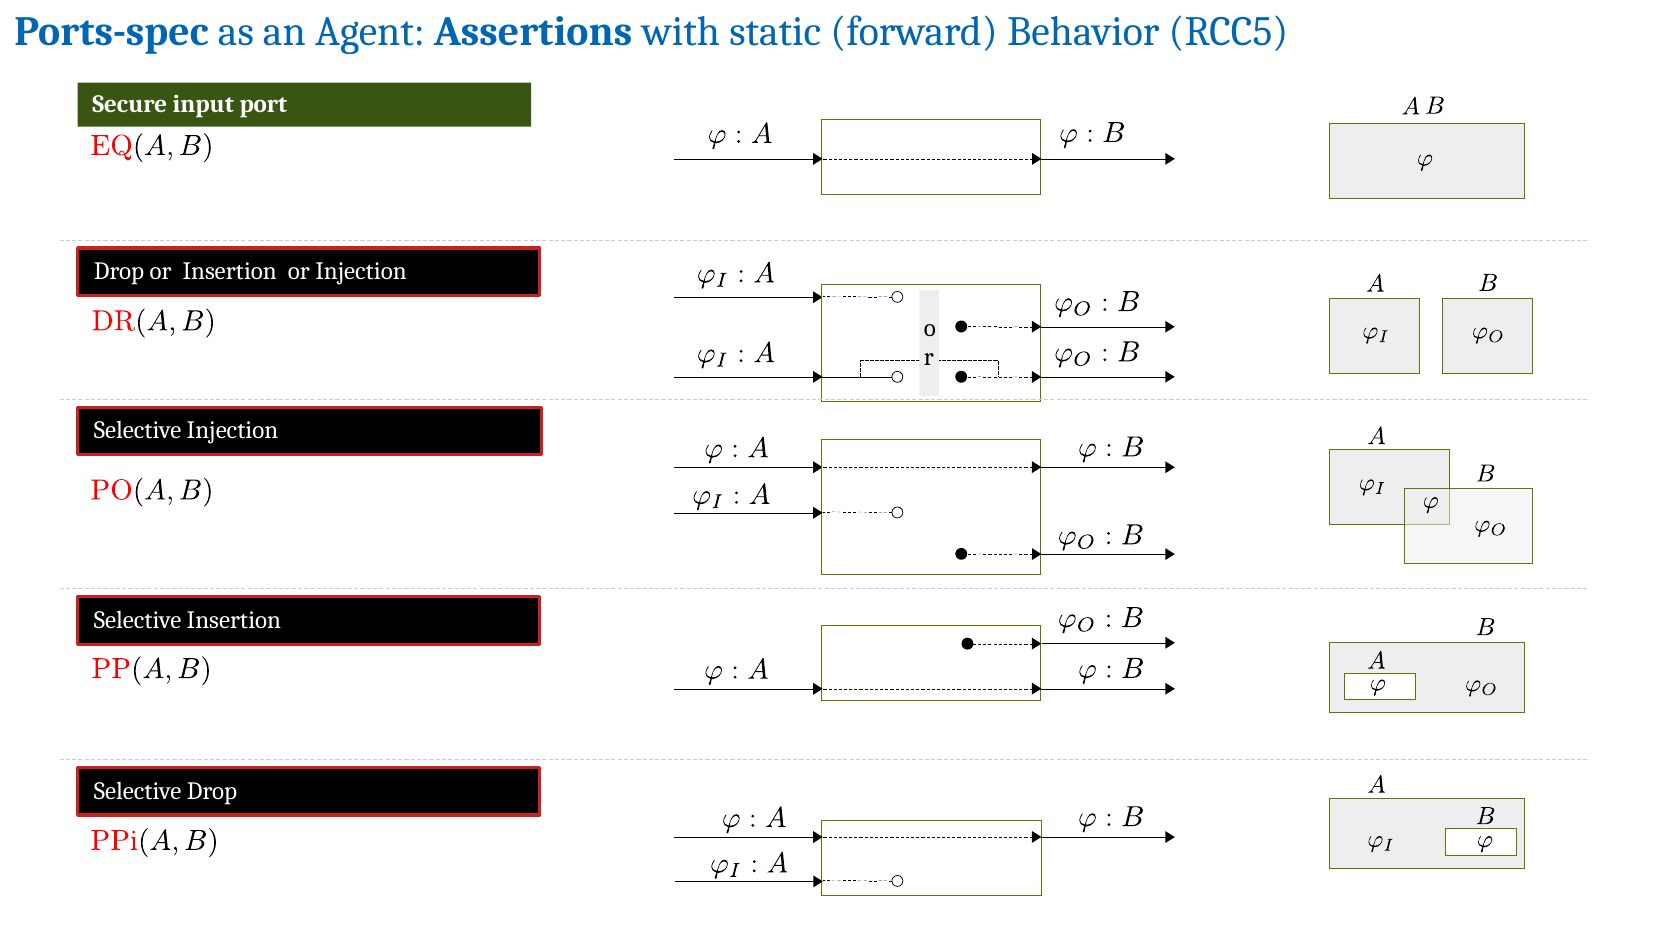

or
Ports-spec as an Agent: Assertions with static (forward) Behavior (RCC5)
Secure input port
Drop or Insertion or Injection
or
Selective Injection
Selective Insertion
Selective Drop